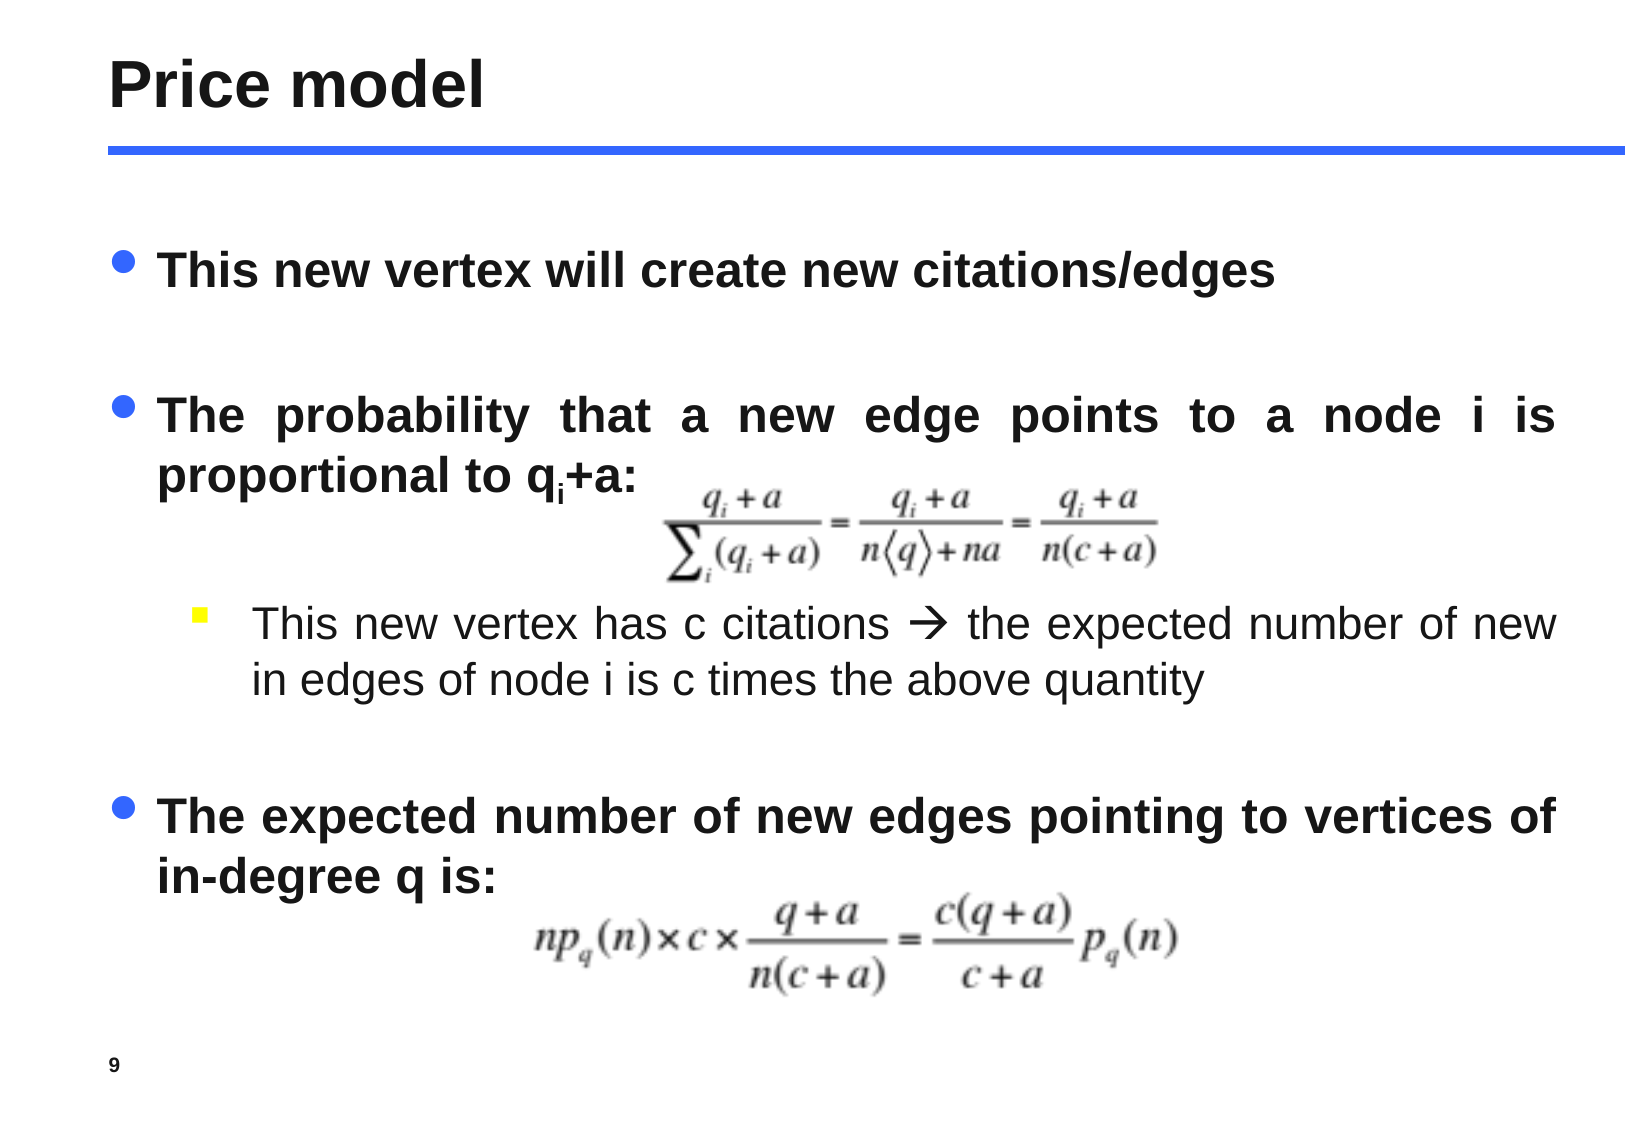

# Price model
This new vertex will create new citations/edges
The probability that a new edge points to a node i is proportional to qi+a:
This new vertex has c citations  the expected number of new in edges of node i is c times the above quantity
The expected number of new edges pointing to vertices of in-degree q is: